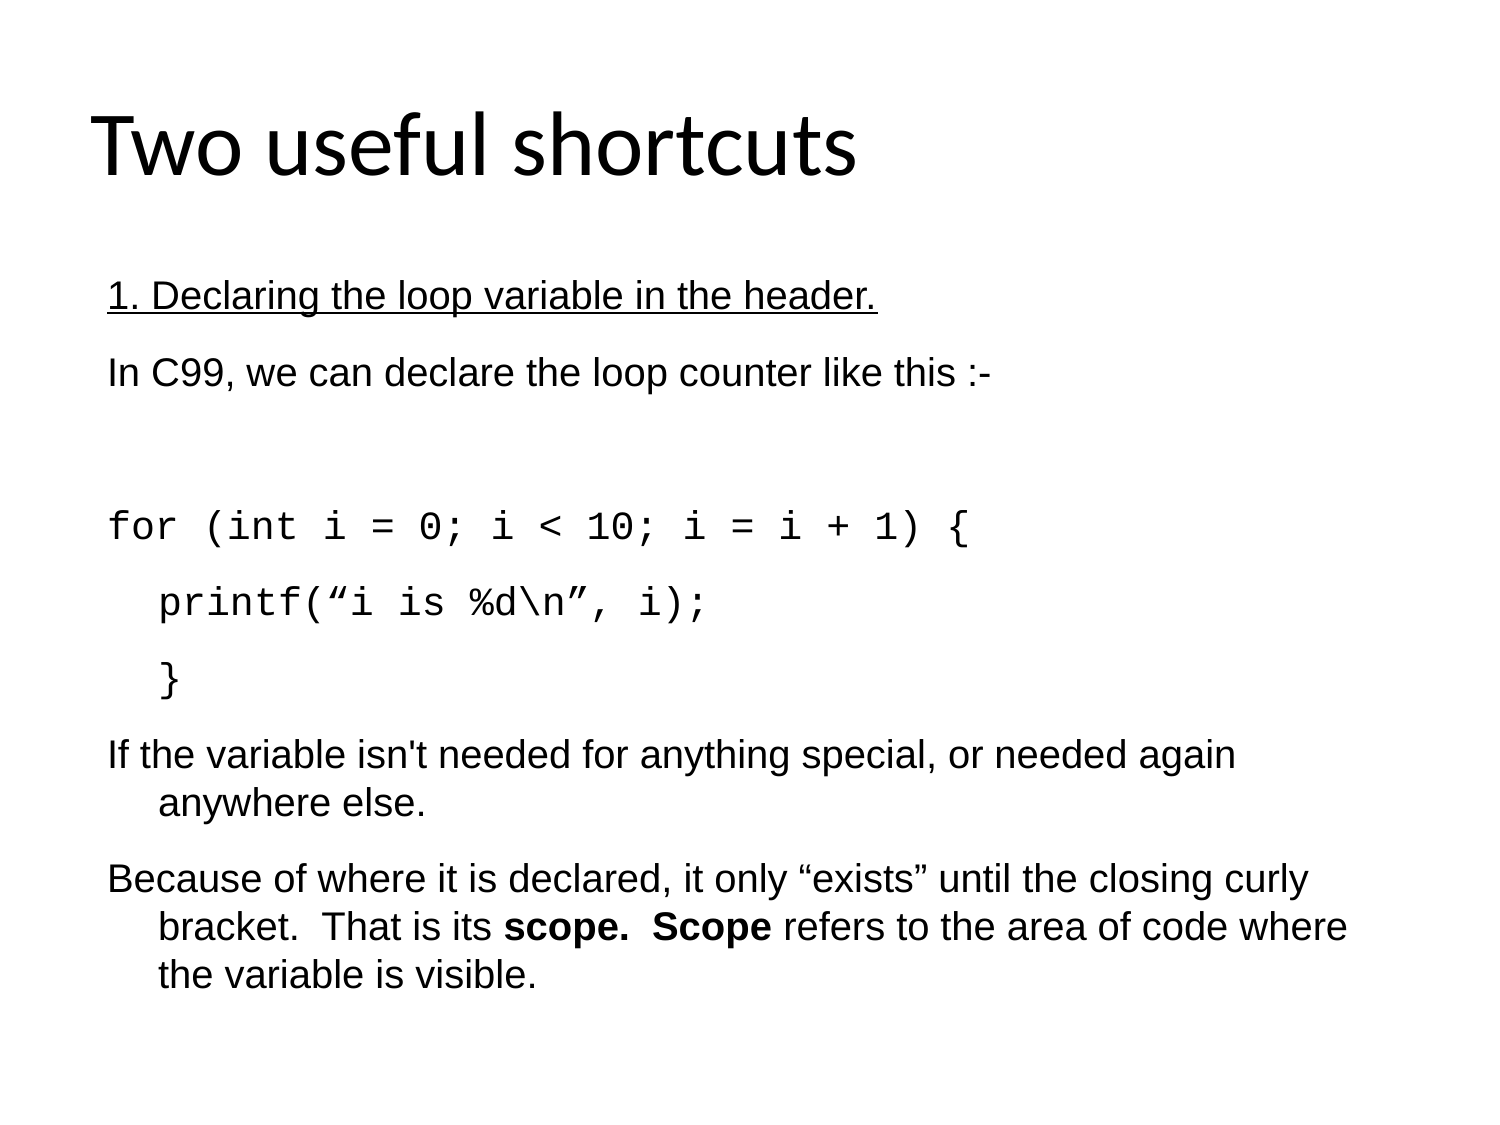

# Two useful shortcuts
1. Declaring the loop variable in the header.
In C99, we can declare the loop counter like this :-
for (int i = 0; i < 10; i = i + 1) {
	printf(“i is %d\n”, i);
	}
If the variable isn't needed for anything special, or needed again anywhere else.
Because of where it is declared, it only “exists” until the closing curly bracket. That is its scope. Scope refers to the area of code where the variable is visible.